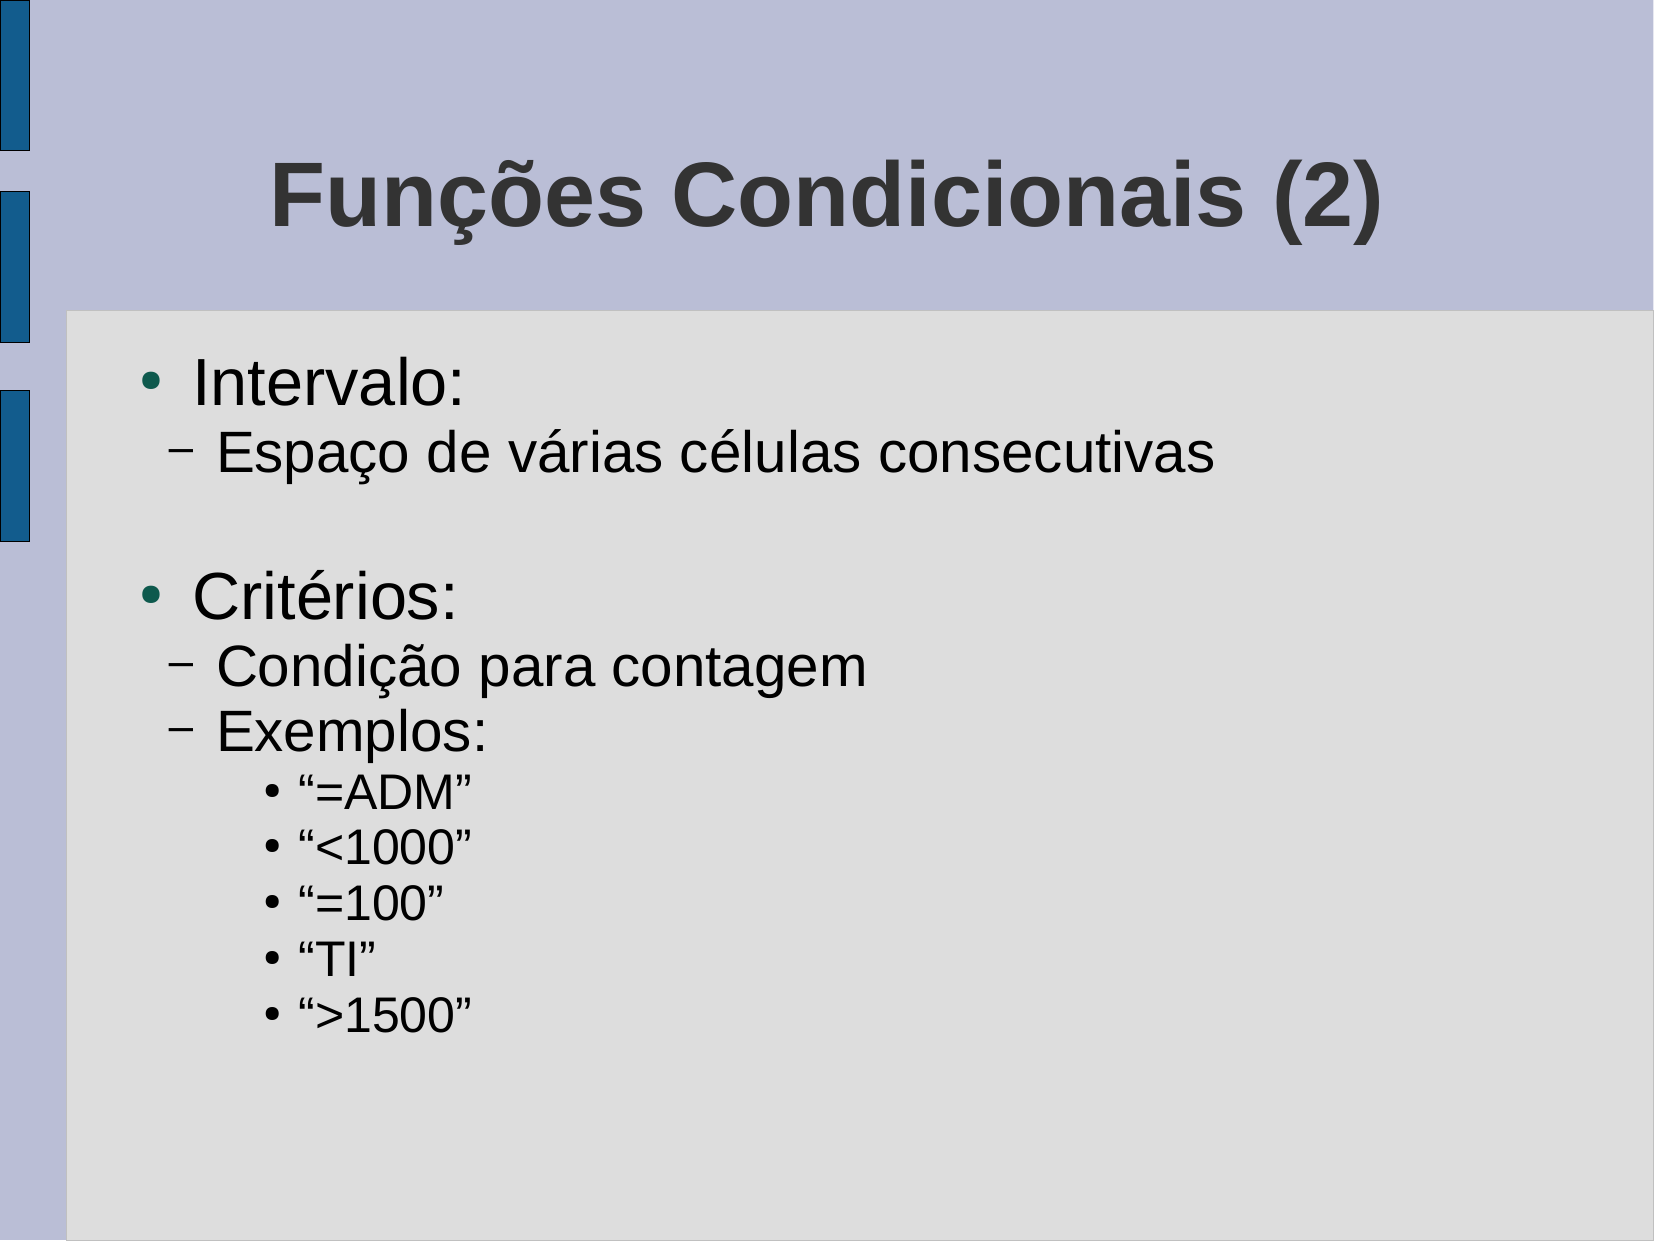

# Funções Condicionais (2)
Intervalo:
Espaço de várias células consecutivas
Critérios:
Condição para contagem
Exemplos:
“=ADM”
“<1000”
“=100”
“TI”
“>1500”